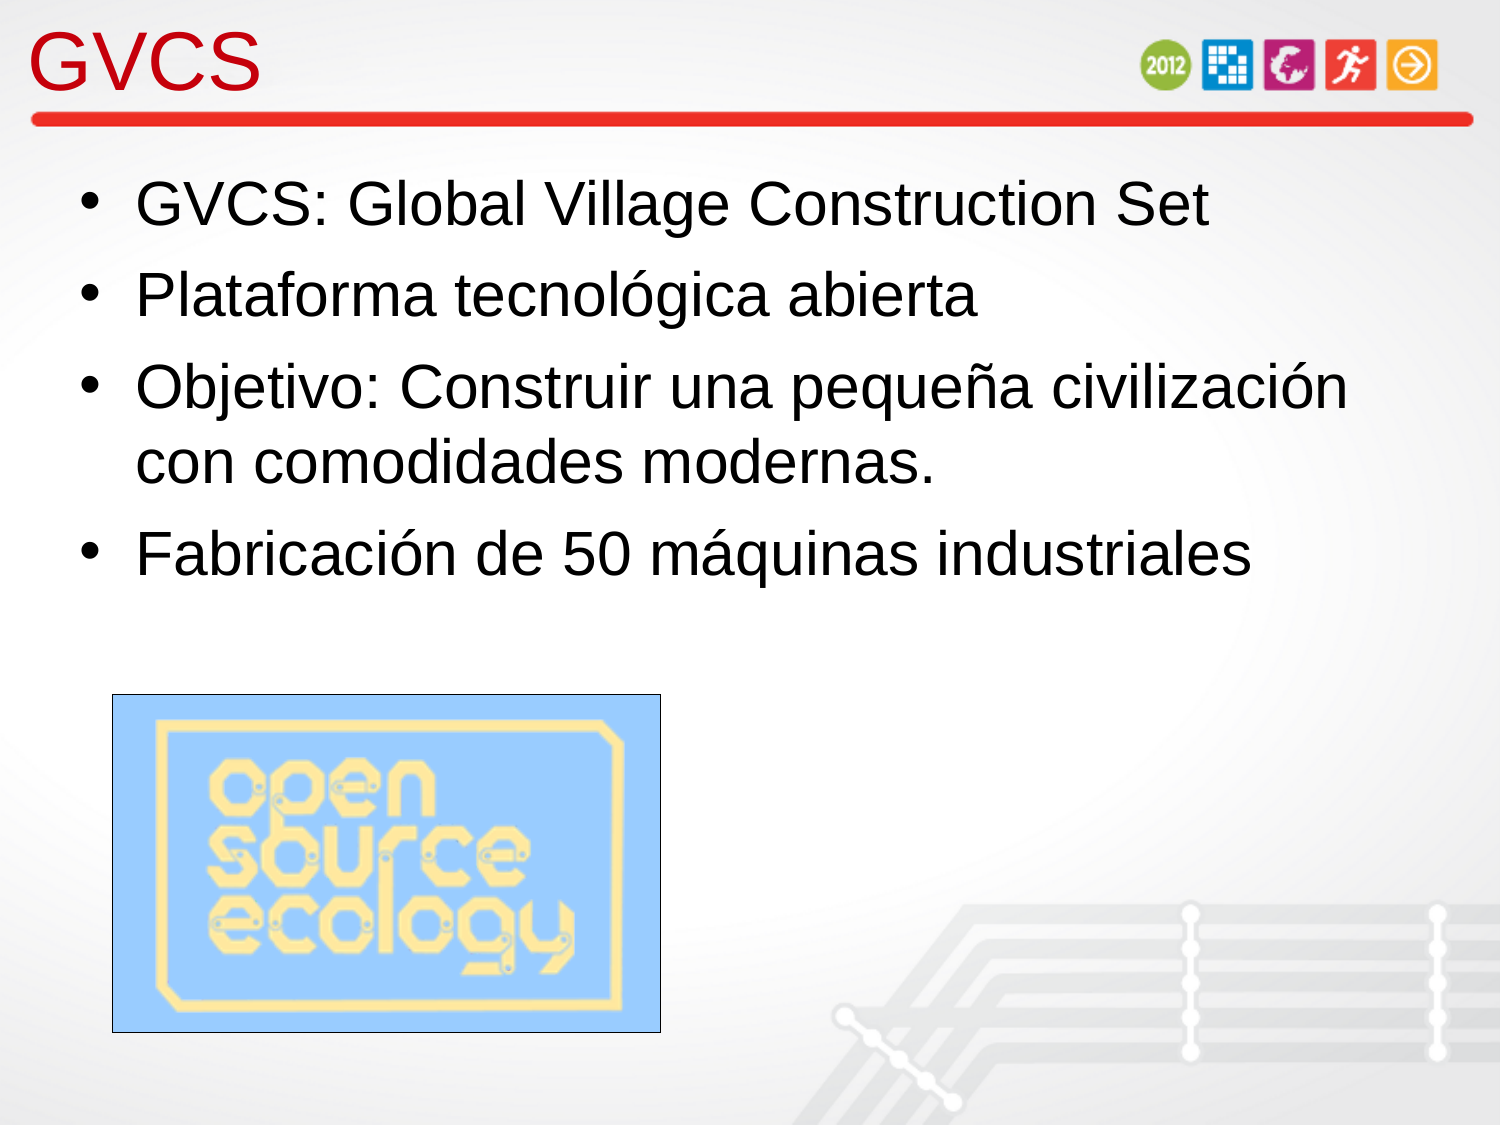

# GVCS
GVCS: Global Village Construction Set
Plataforma tecnológica abierta
Objetivo: Construir una pequeña civilización con comodidades modernas.
Fabricación de 50 máquinas industriales